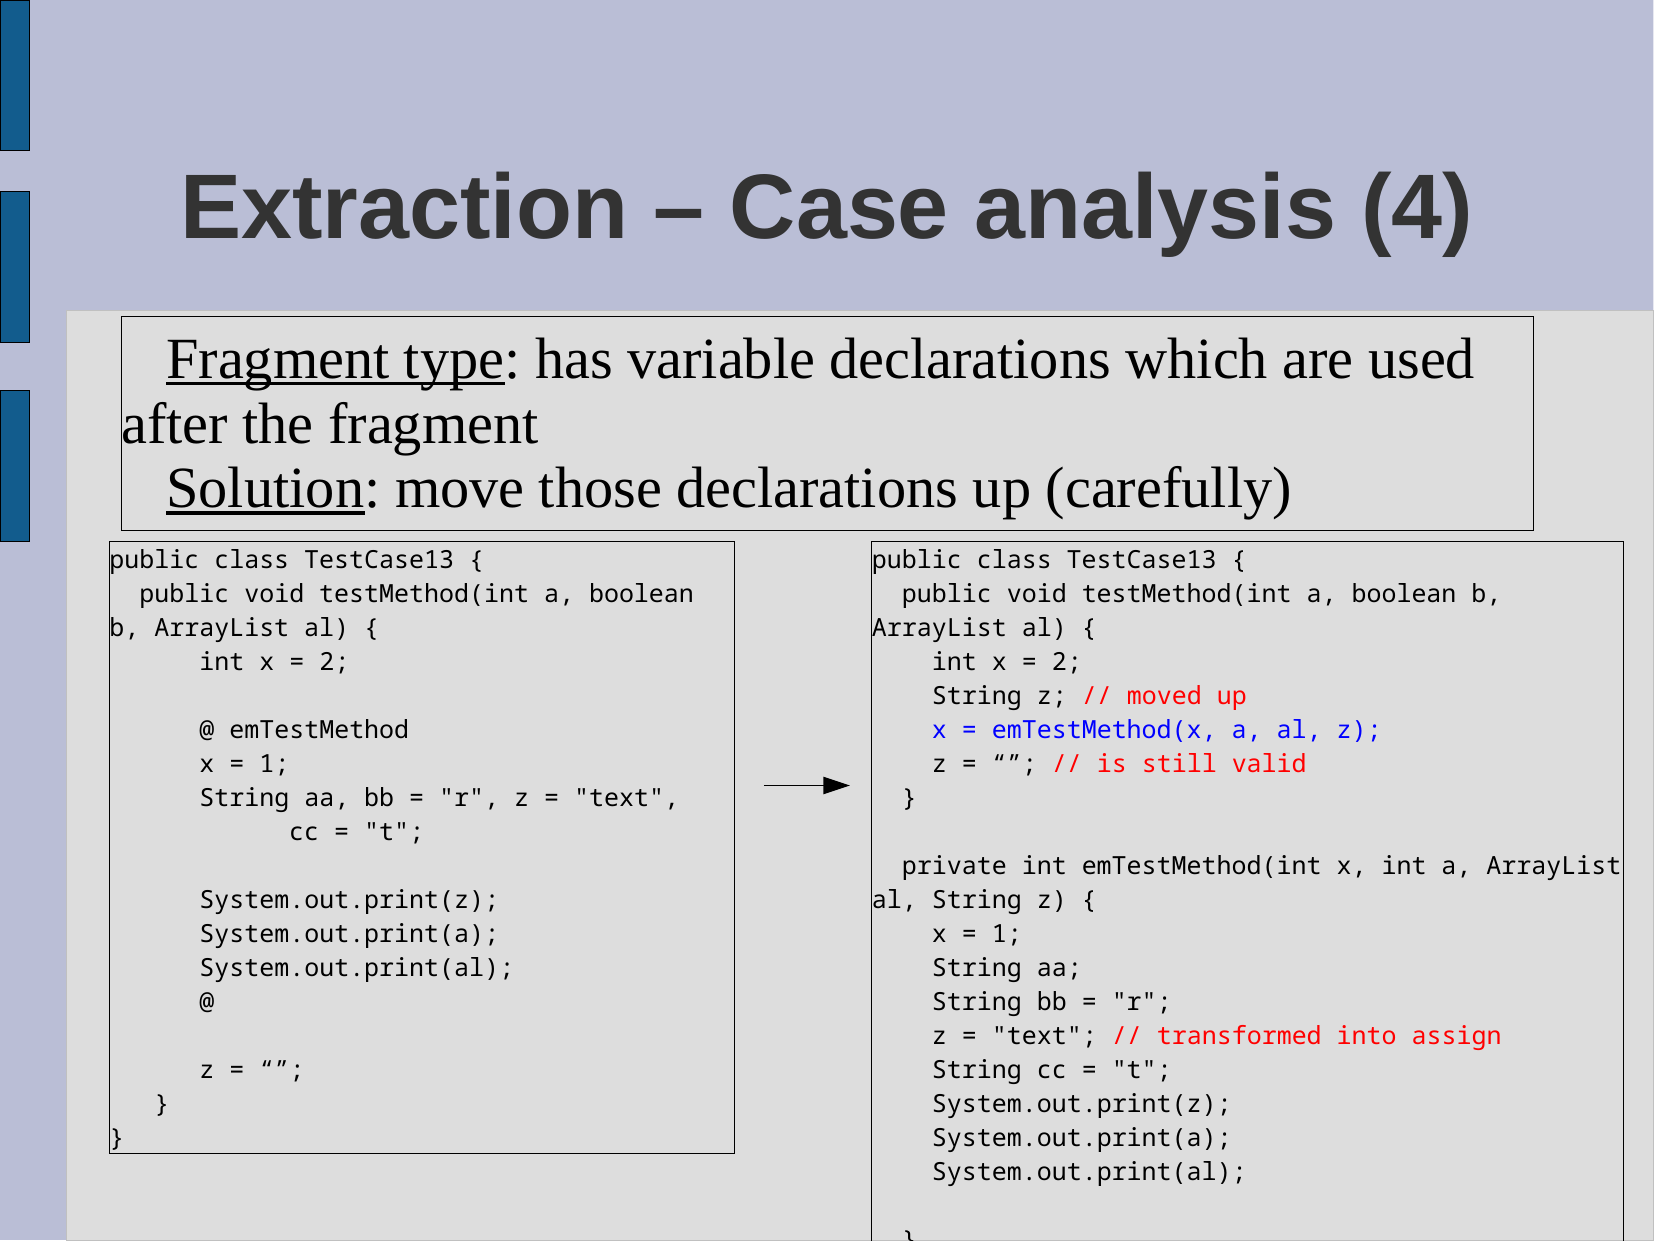

# Extraction – Case analysis (4)
Fragment type: has variable declarations which are used after the fragment
Solution: move those declarations up (carefully)
public class TestCase13 {
 public void testMethod(int a, boolean b, ArrayList al) {
	 int x = 2;
	 @ emTestMethod
	 x = 1;
	 String aa, bb = "r", z = "text", cc = "t";
	 System.out.print(z);
	 System.out.print(a);
	 System.out.print(al);
	 @
	 z = “”;
 }
}
public class TestCase13 {
 public void testMethod(int a, boolean b, ArrayList al) {
 int x = 2;
 String z; // moved up
 x = emTestMethod(x, a, al, z);
 z = “”; // is still valid
 }
 private int emTestMethod(int x, int a, ArrayList al, String z) {
 x = 1;
 String aa;
 String bb = "r";
 z = "text"; // transformed into assign
 String cc = "t";
 System.out.print(z);
 System.out.print(a);
 System.out.print(al);
 }
}